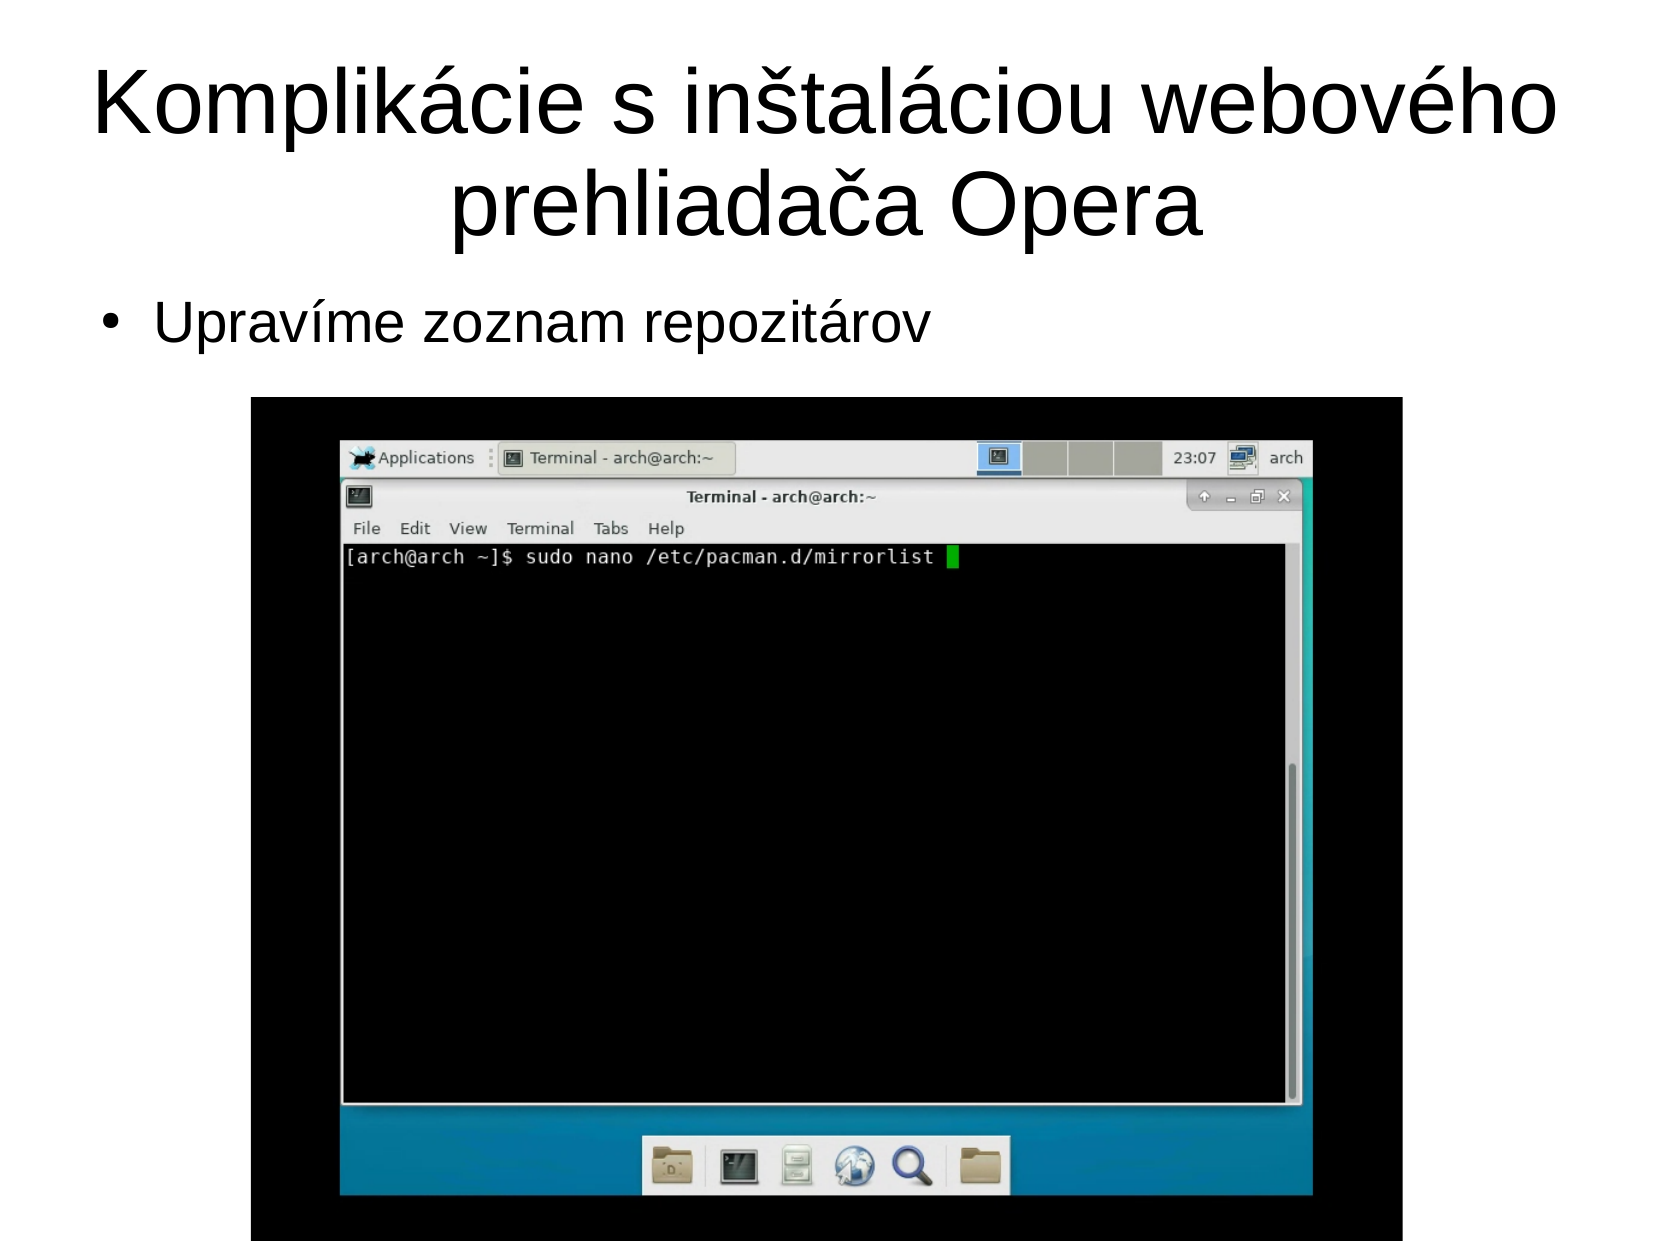

# Komplikácie s inštaláciou webového prehliadača Opera
Upravíme zoznam repozitárov